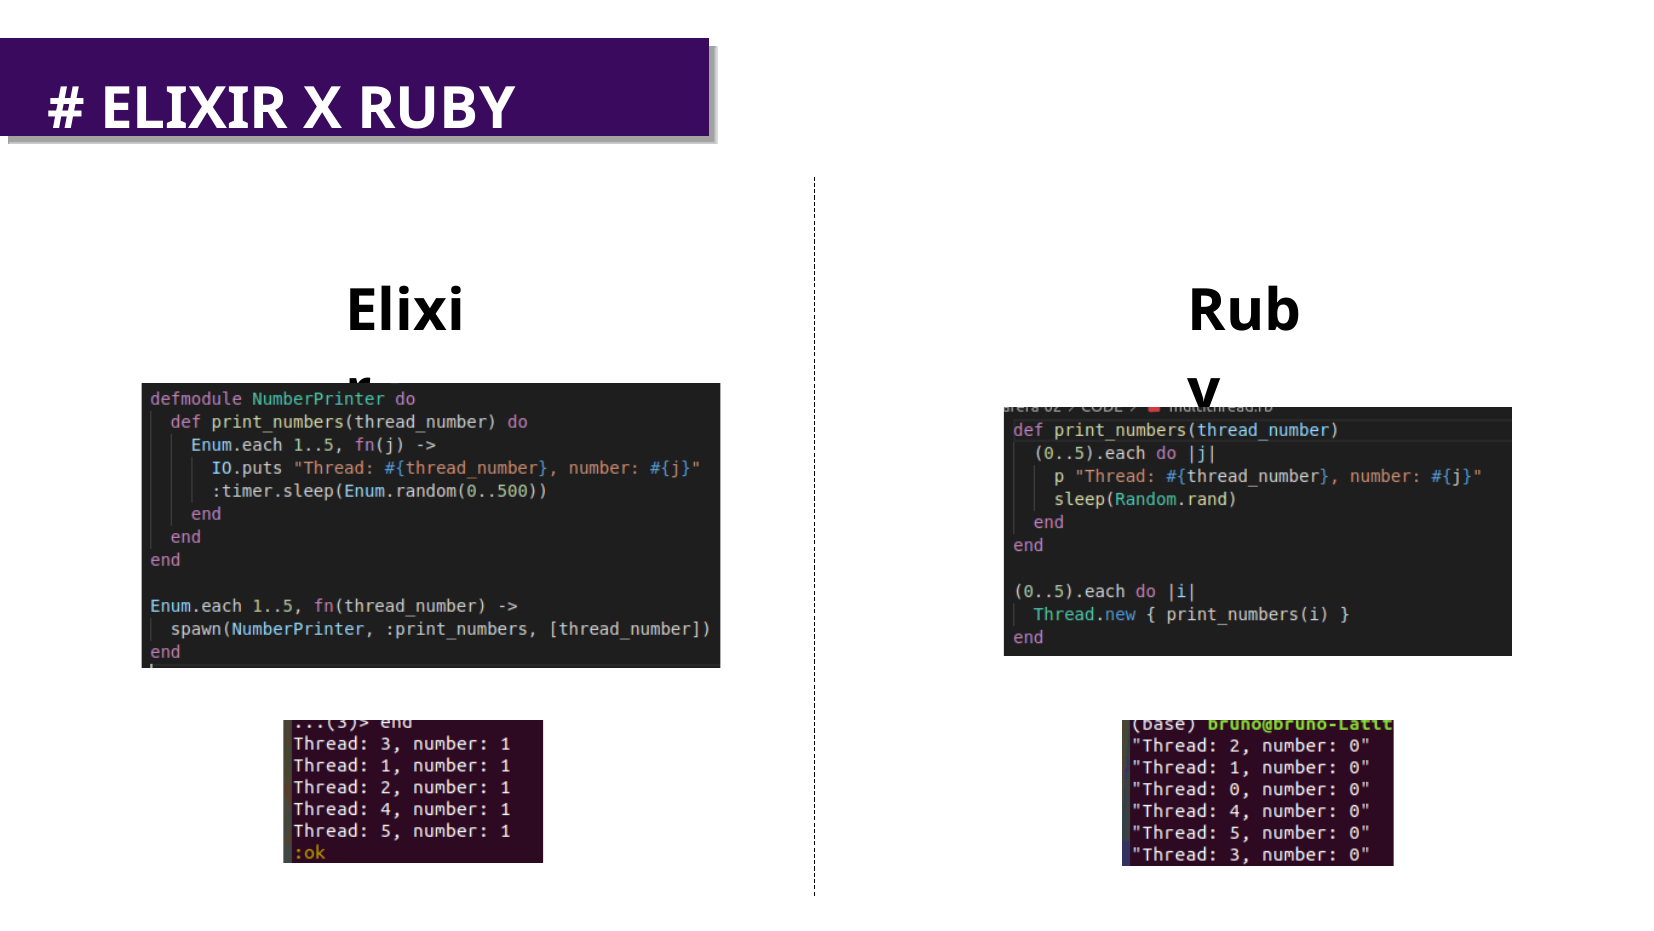

# ELIXIR X RUBY
#
Elixir
Ruby